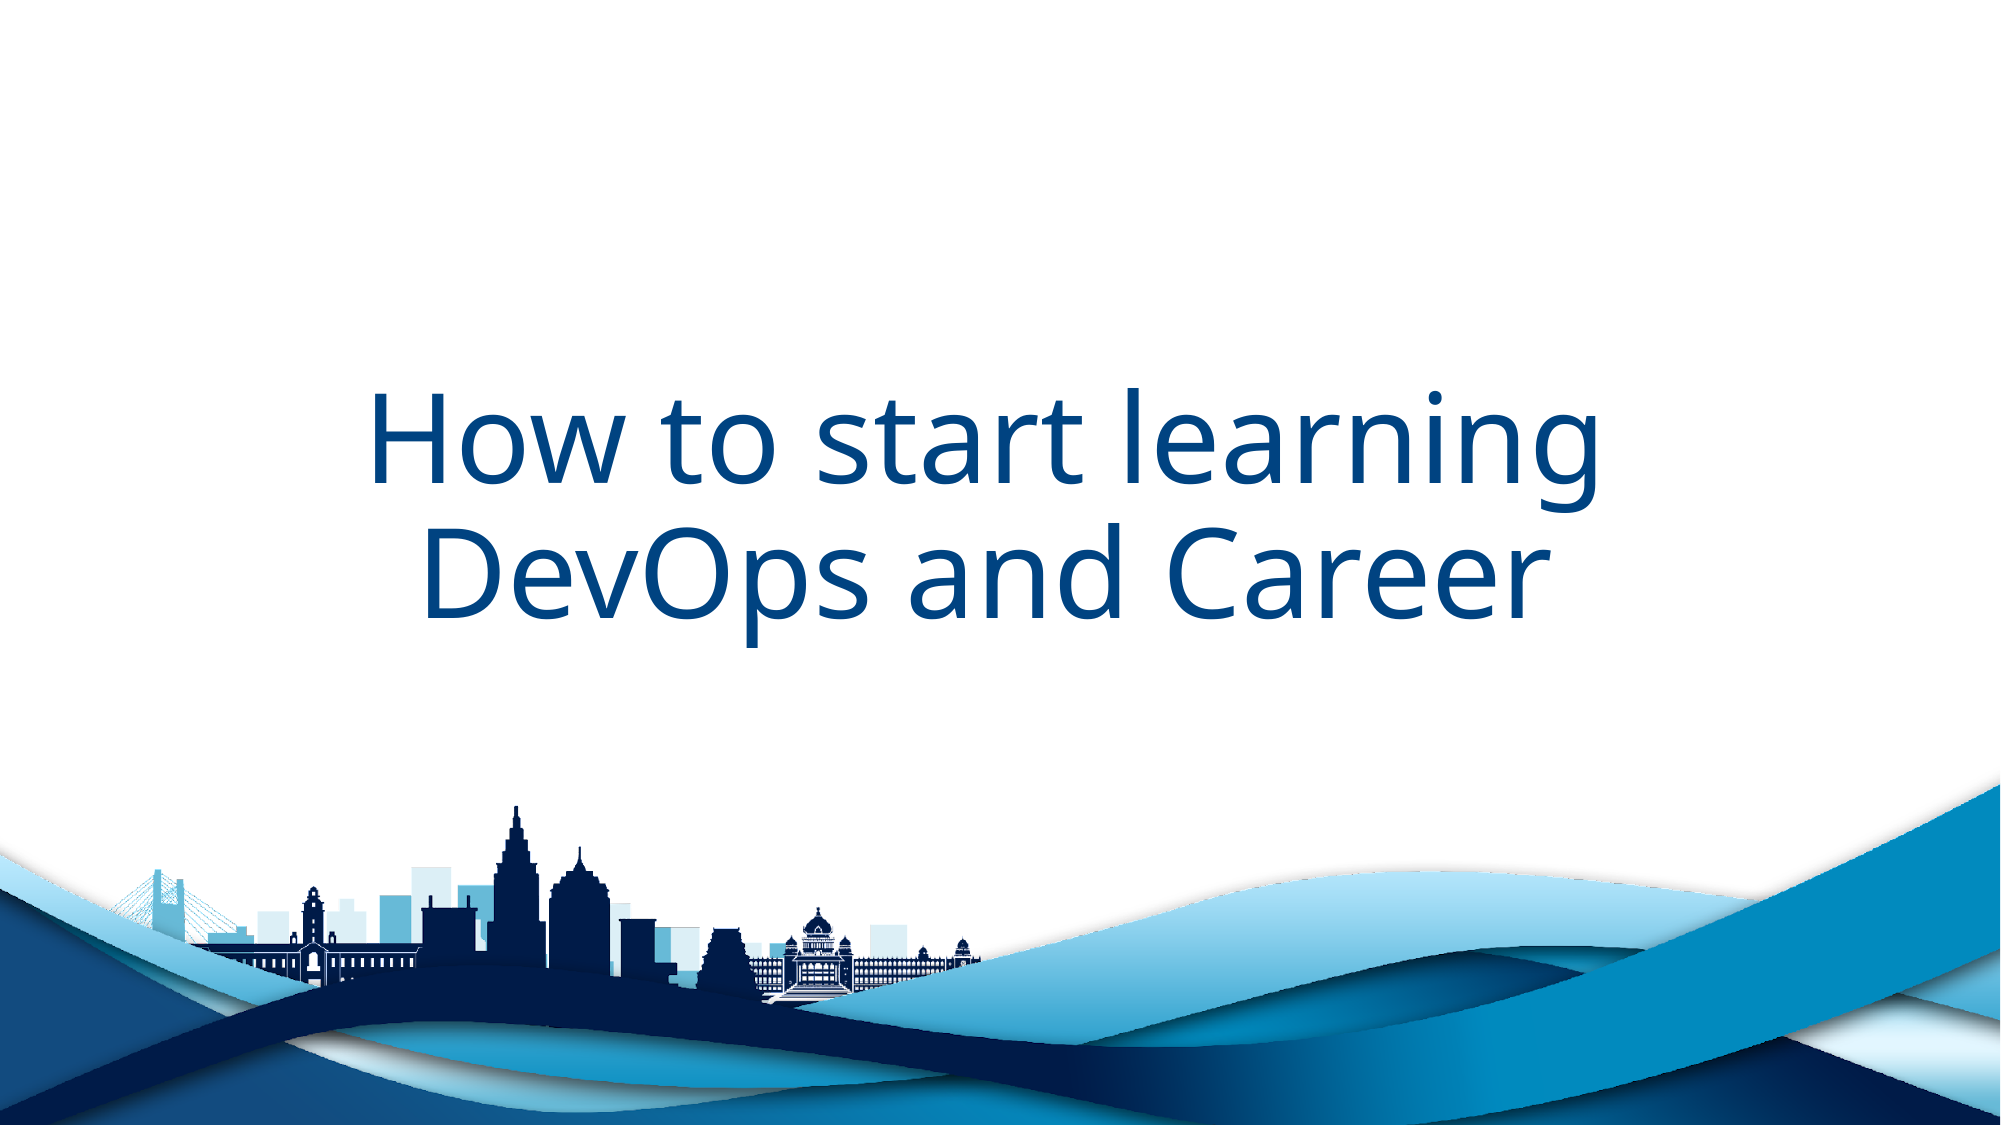

# How to start learning DevOps and Career